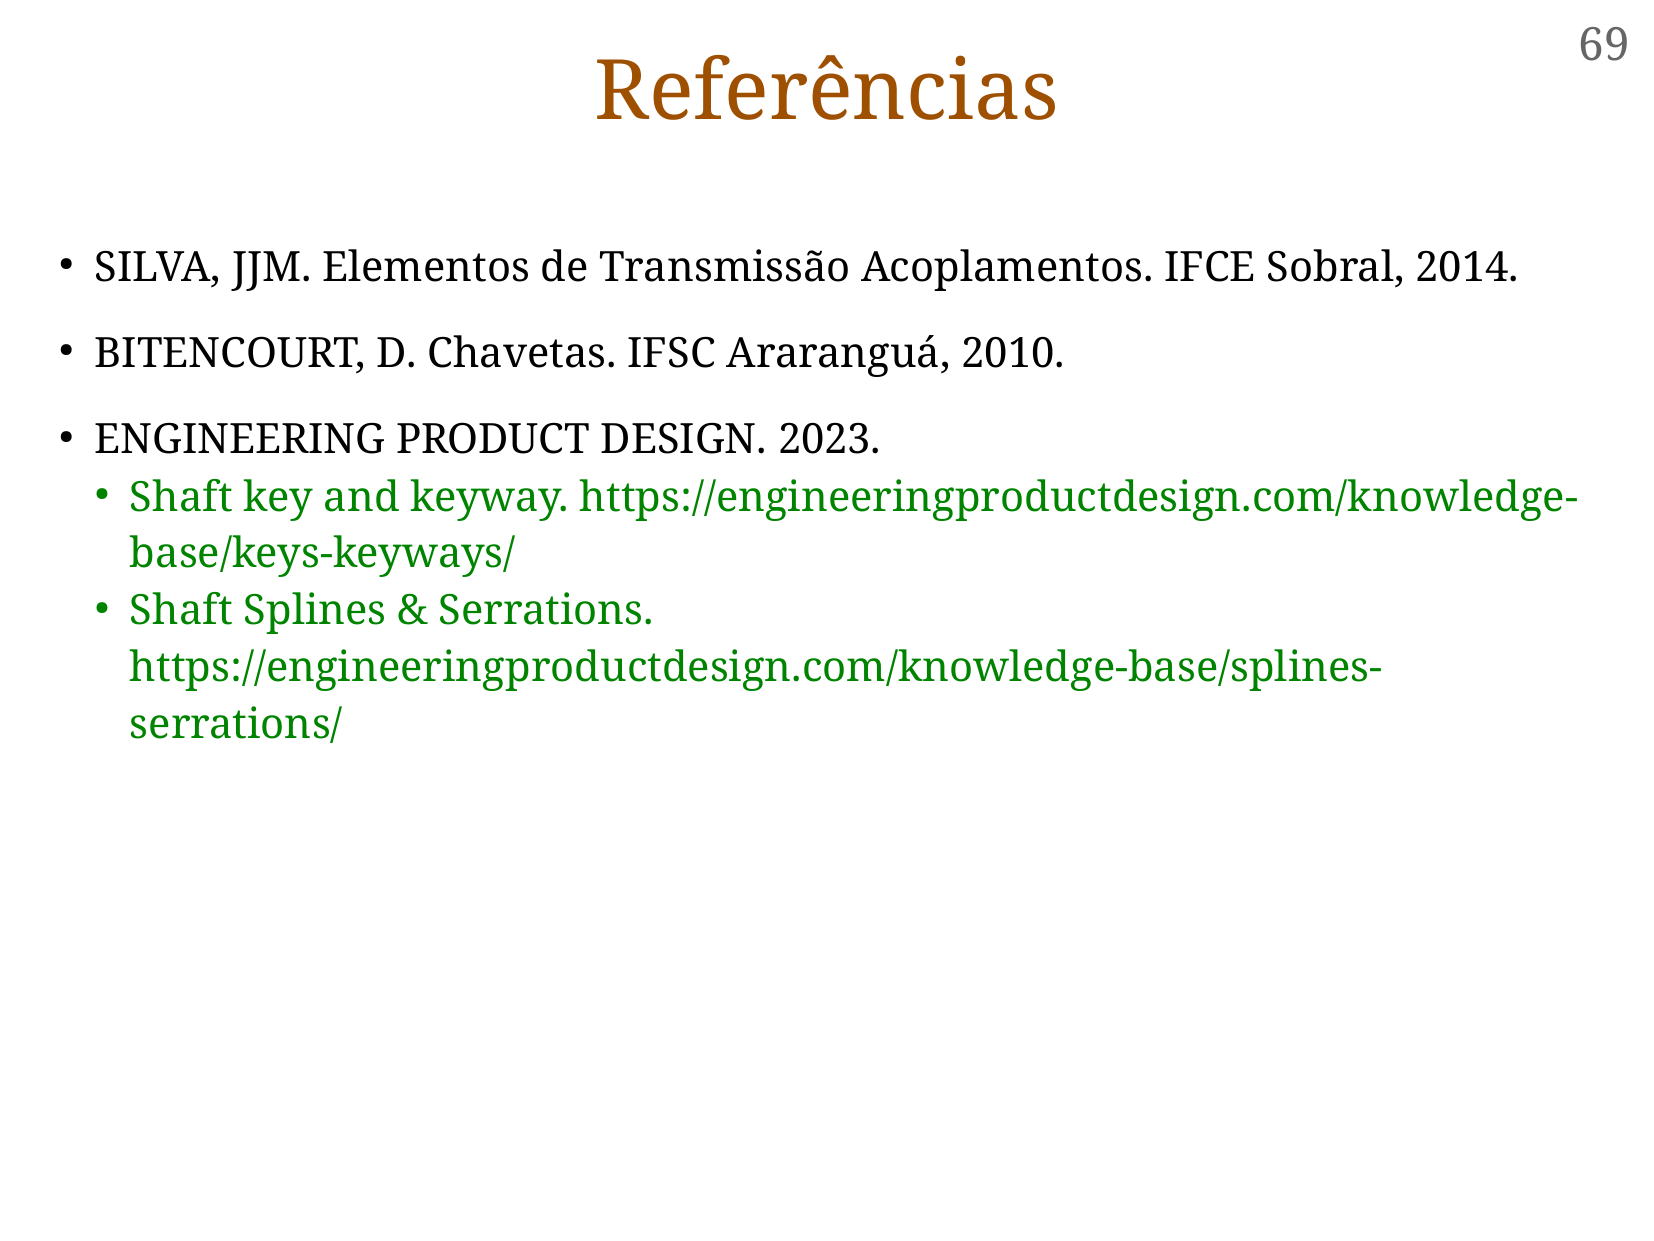

69
# Referências
SILVA, JJM. Elementos de Transmissão Acoplamentos. IFCE Sobral, 2014.
BITENCOURT, D. Chavetas. IFSC Araranguá, 2010.
ENGINEERING PRODUCT DESIGN. 2023.
Shaft key and keyway. https://engineeringproductdesign.com/knowledge-base/keys-keyways/
Shaft Splines & Serrations. https://engineeringproductdesign.com/knowledge-base/splines-serrations/